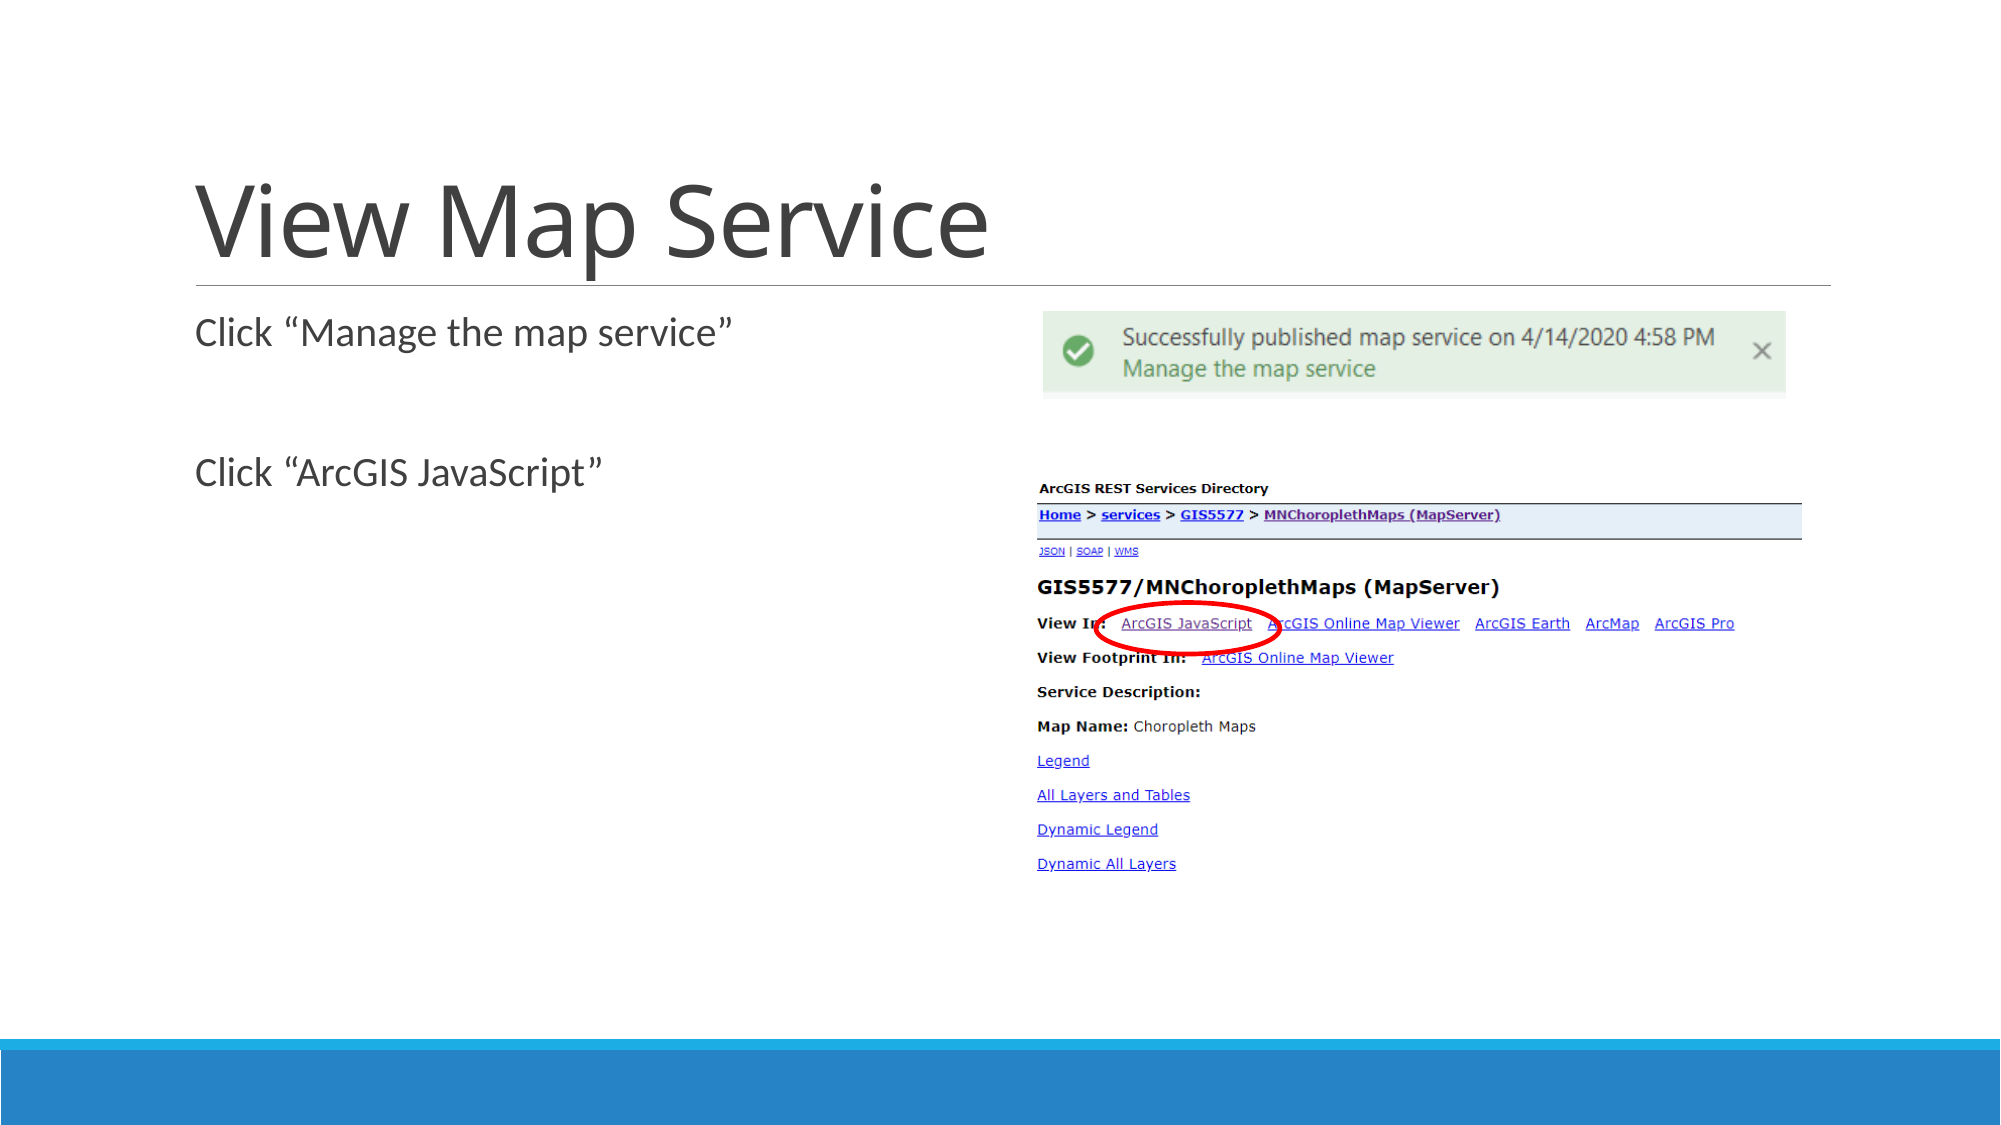

# View Map Service
Click “Manage the map service”
Click “ArcGIS JavaScript”